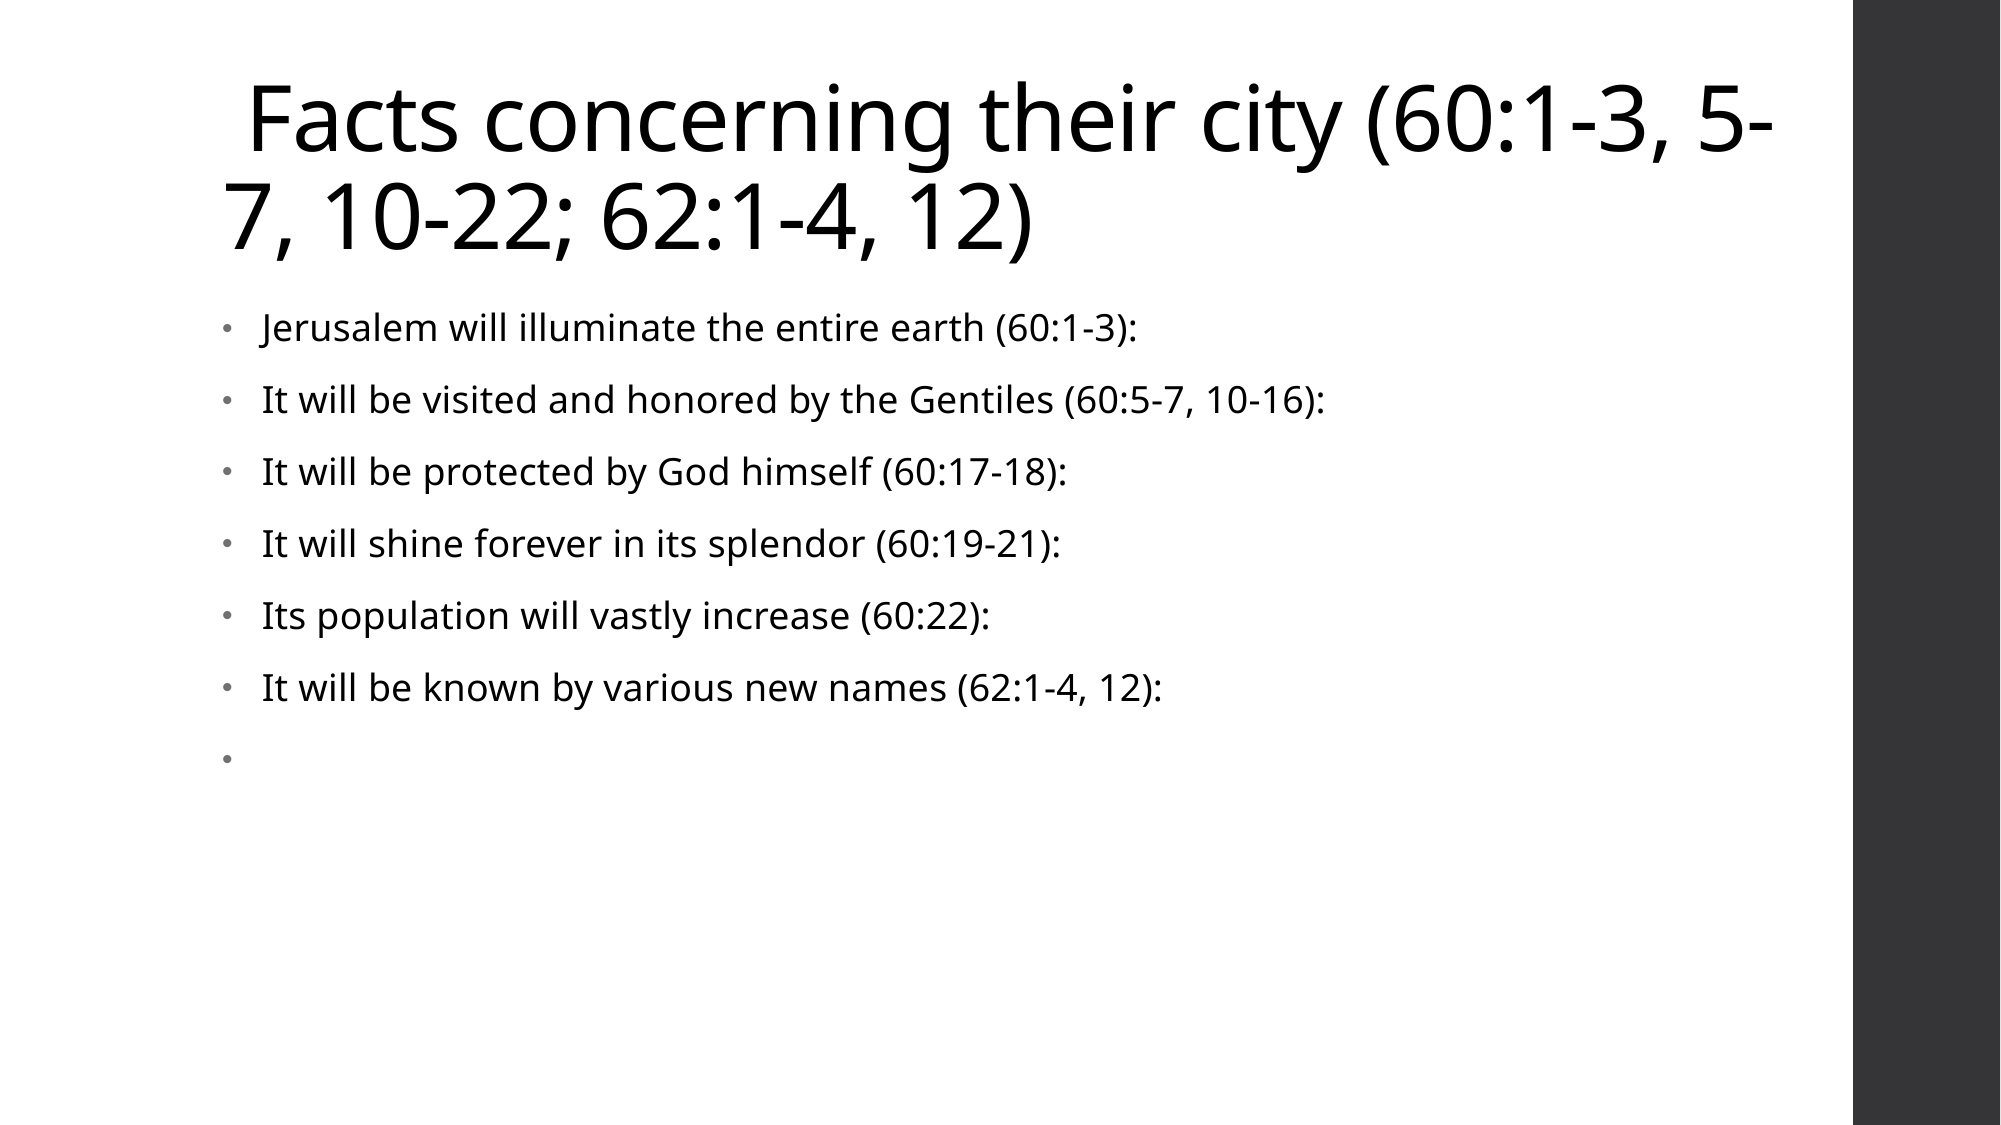

# Facts concerning their city (60:1-3, 5-7, 10-22; 62:1-4, 12)
 Jerusalem will illuminate the entire earth (60:1-3):
 It will be visited and honored by the Gentiles (60:5-7, 10-16):
 It will be protected by God himself (60:17-18):
 It will shine forever in its splendor (60:19-21):
 Its population will vastly increase (60:22):
 It will be known by various new names (62:1-4, 12):